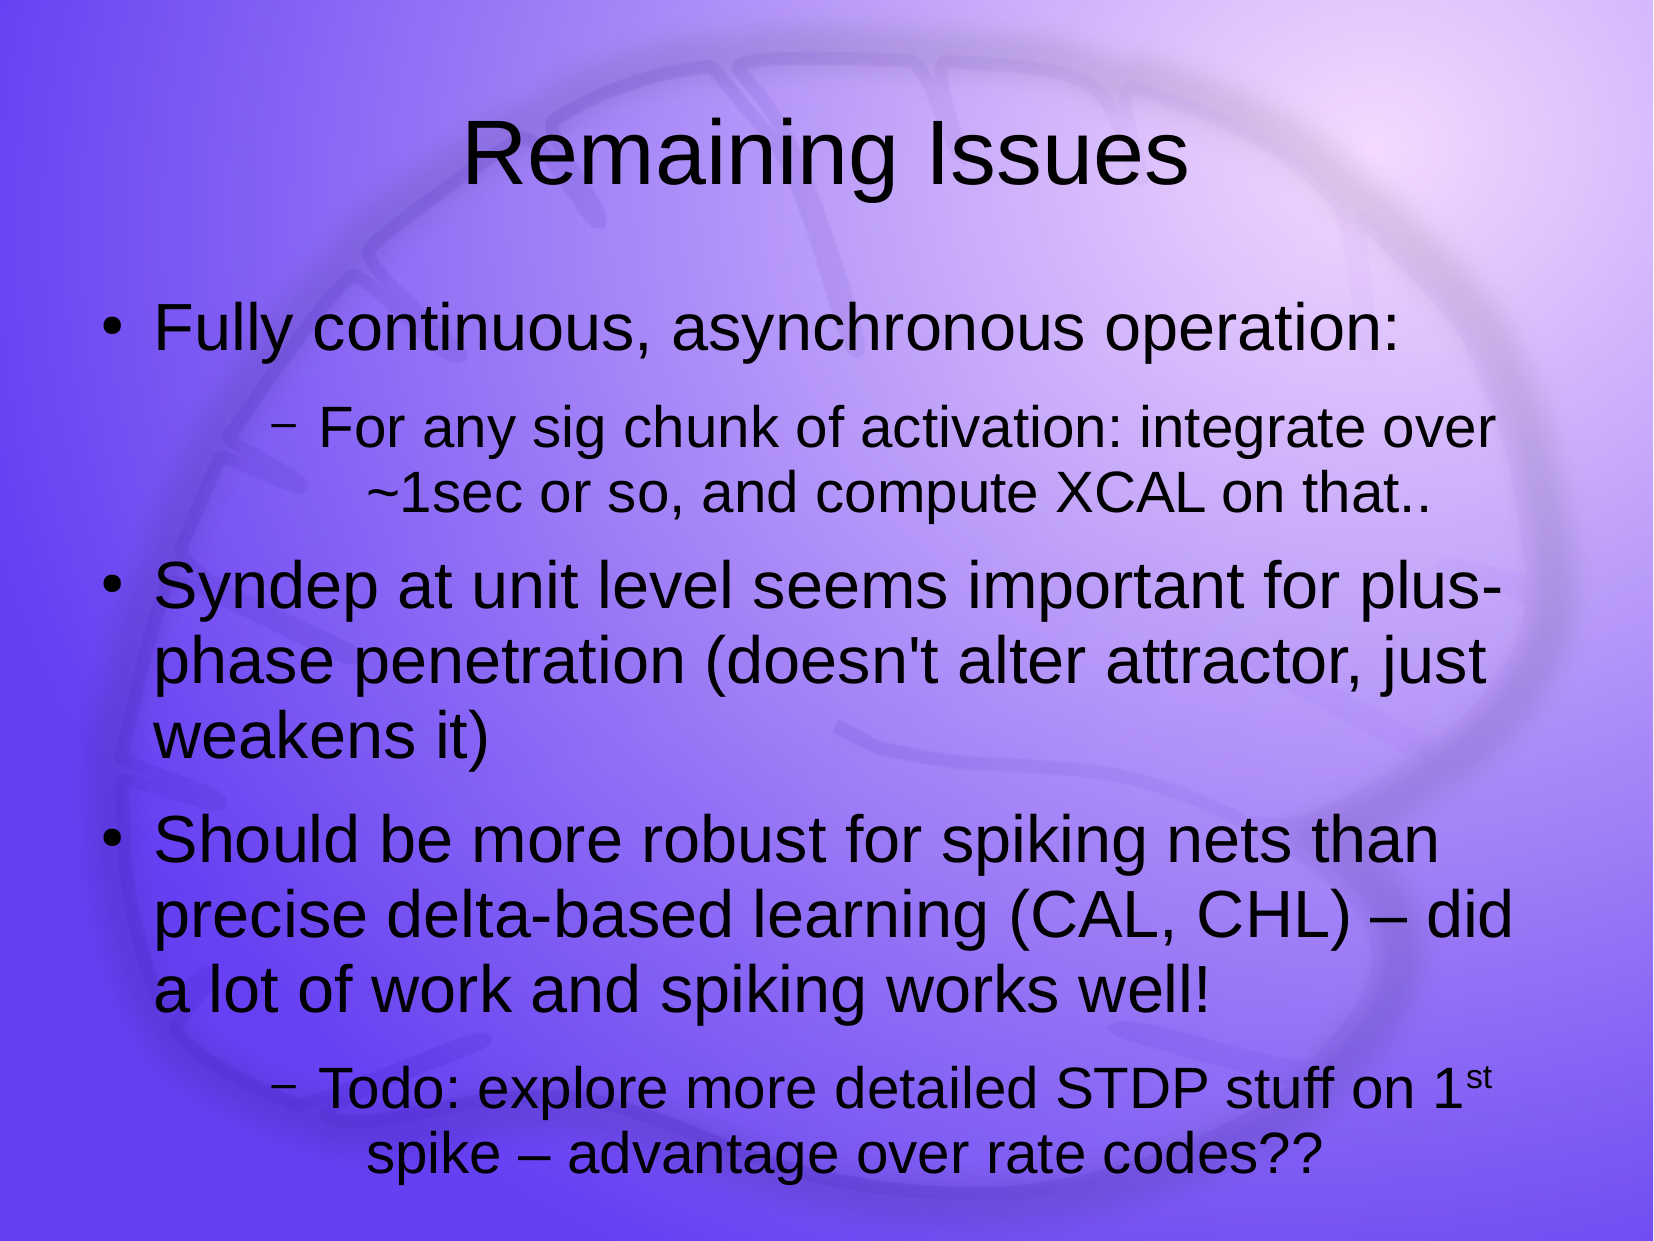

# Remaining Issues
Fully continuous, asynchronous operation:
For any sig chunk of activation: integrate over ~1sec or so, and compute XCAL on that..
Syndep at unit level seems important for plus-phase penetration (doesn't alter attractor, just weakens it)
Should be more robust for spiking nets than precise delta-based learning (CAL, CHL) – did a lot of work and spiking works well!
Todo: explore more detailed STDP stuff on 1st spike – advantage over rate codes??